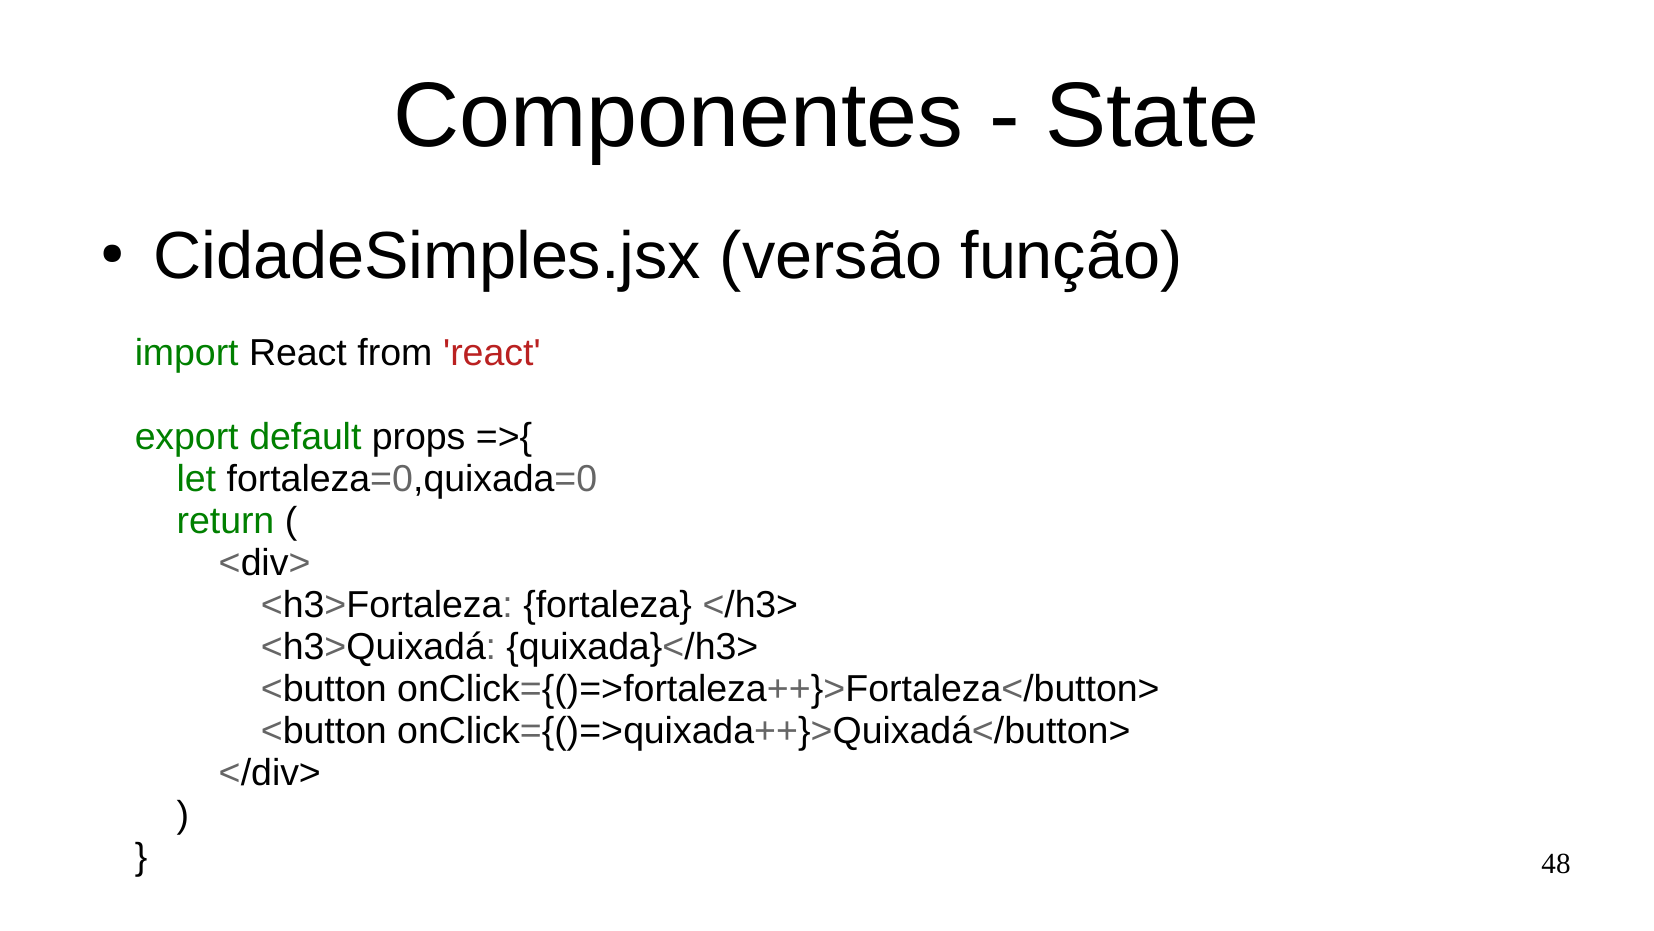

# Componentes - State
CidadeSimples.jsx (versão função)
import React from 'react'
export default props =>{
 let fortaleza=0,quixada=0
 return (
 <div>
 <h3>Fortaleza: {fortaleza} </h3>
 <h3>Quixadá: {quixada}</h3>
 <button onClick={()=>fortaleza++}>Fortaleza</button>
 <button onClick={()=>quixada++}>Quixadá</button>
 </div>
 )
}
48